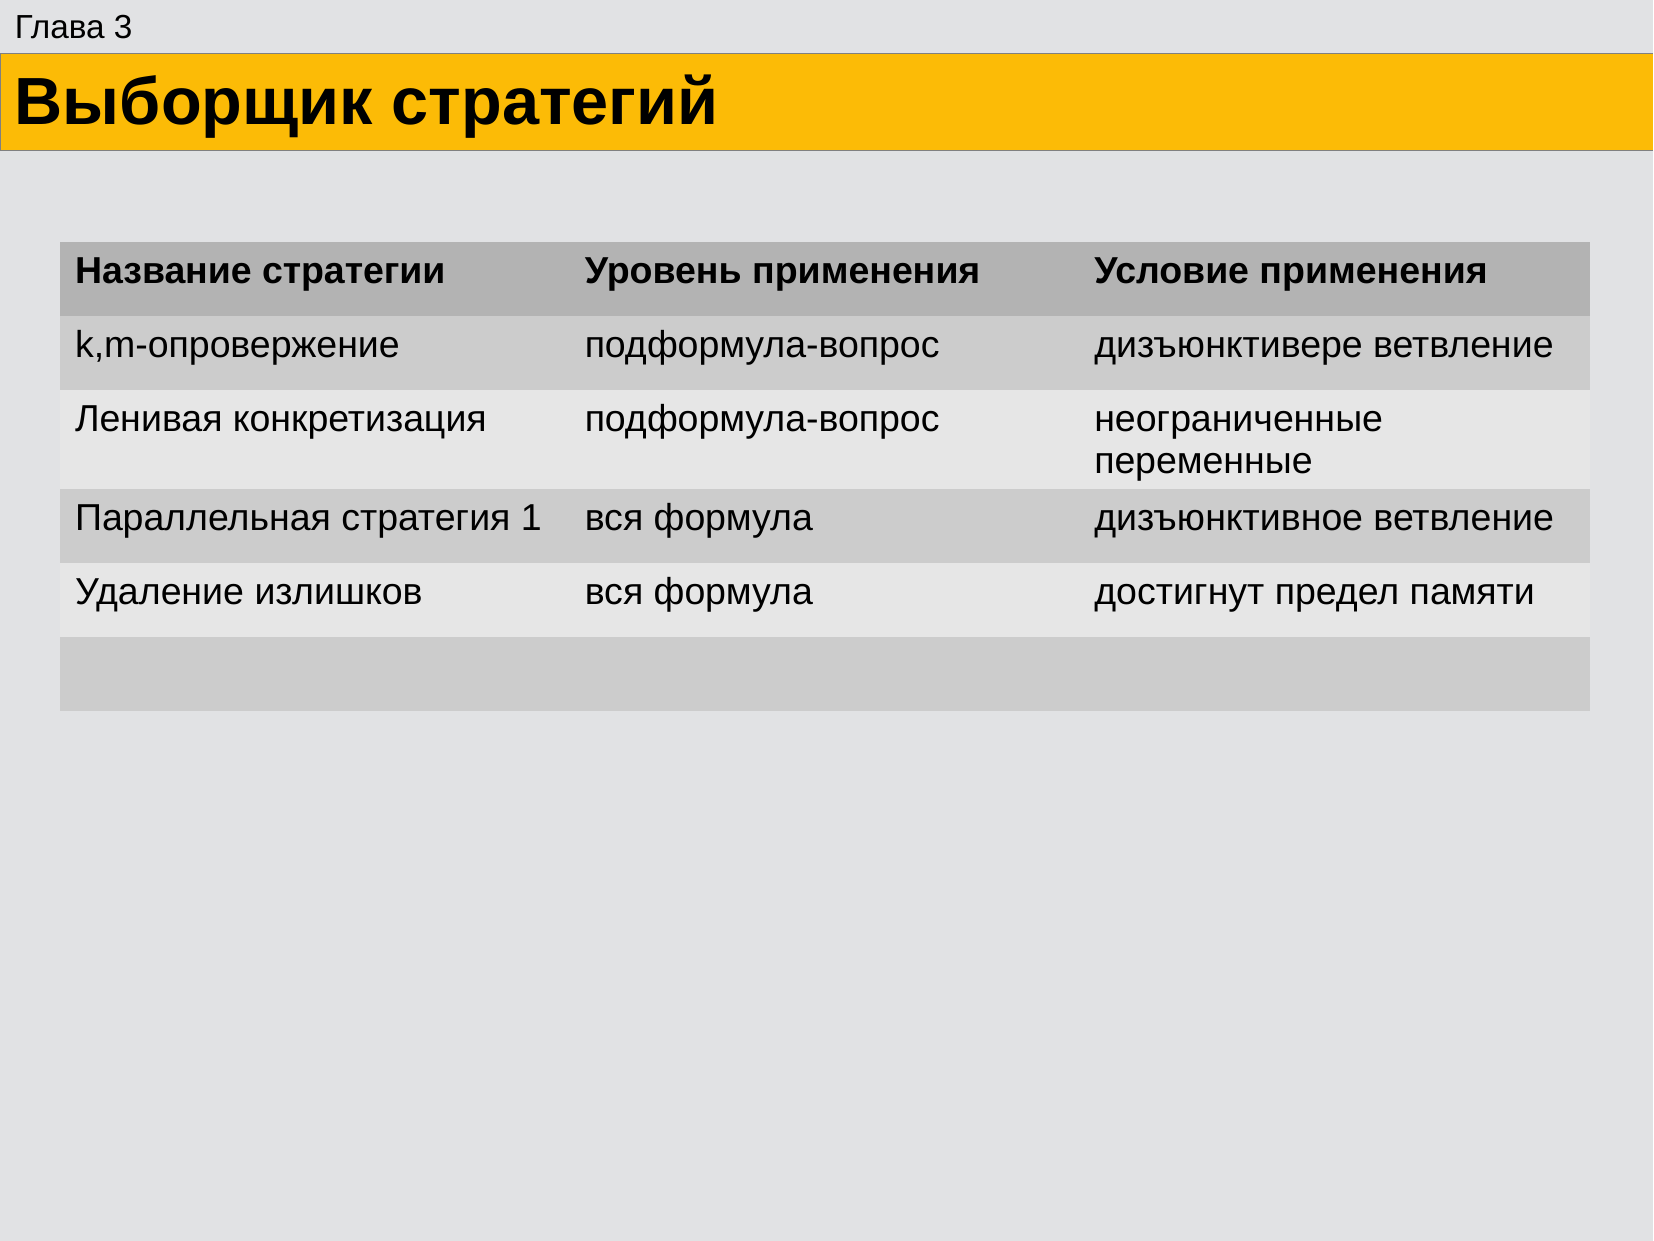

Глава 3
Выборщик стратегий
| Название стратегии | Уровень применения | Условие применения |
| --- | --- | --- |
| k,m-опровержение | подформула-вопрос | дизъюнктивере ветвление |
| Ленивая конкретизация | подформула-вопрос | неограниченные переменные |
| Параллельная стратегия 1 | вся формула | дизъюнктивное ветвление |
| Удаление излишков | вся формула | достигнут предел памяти |
| | | |